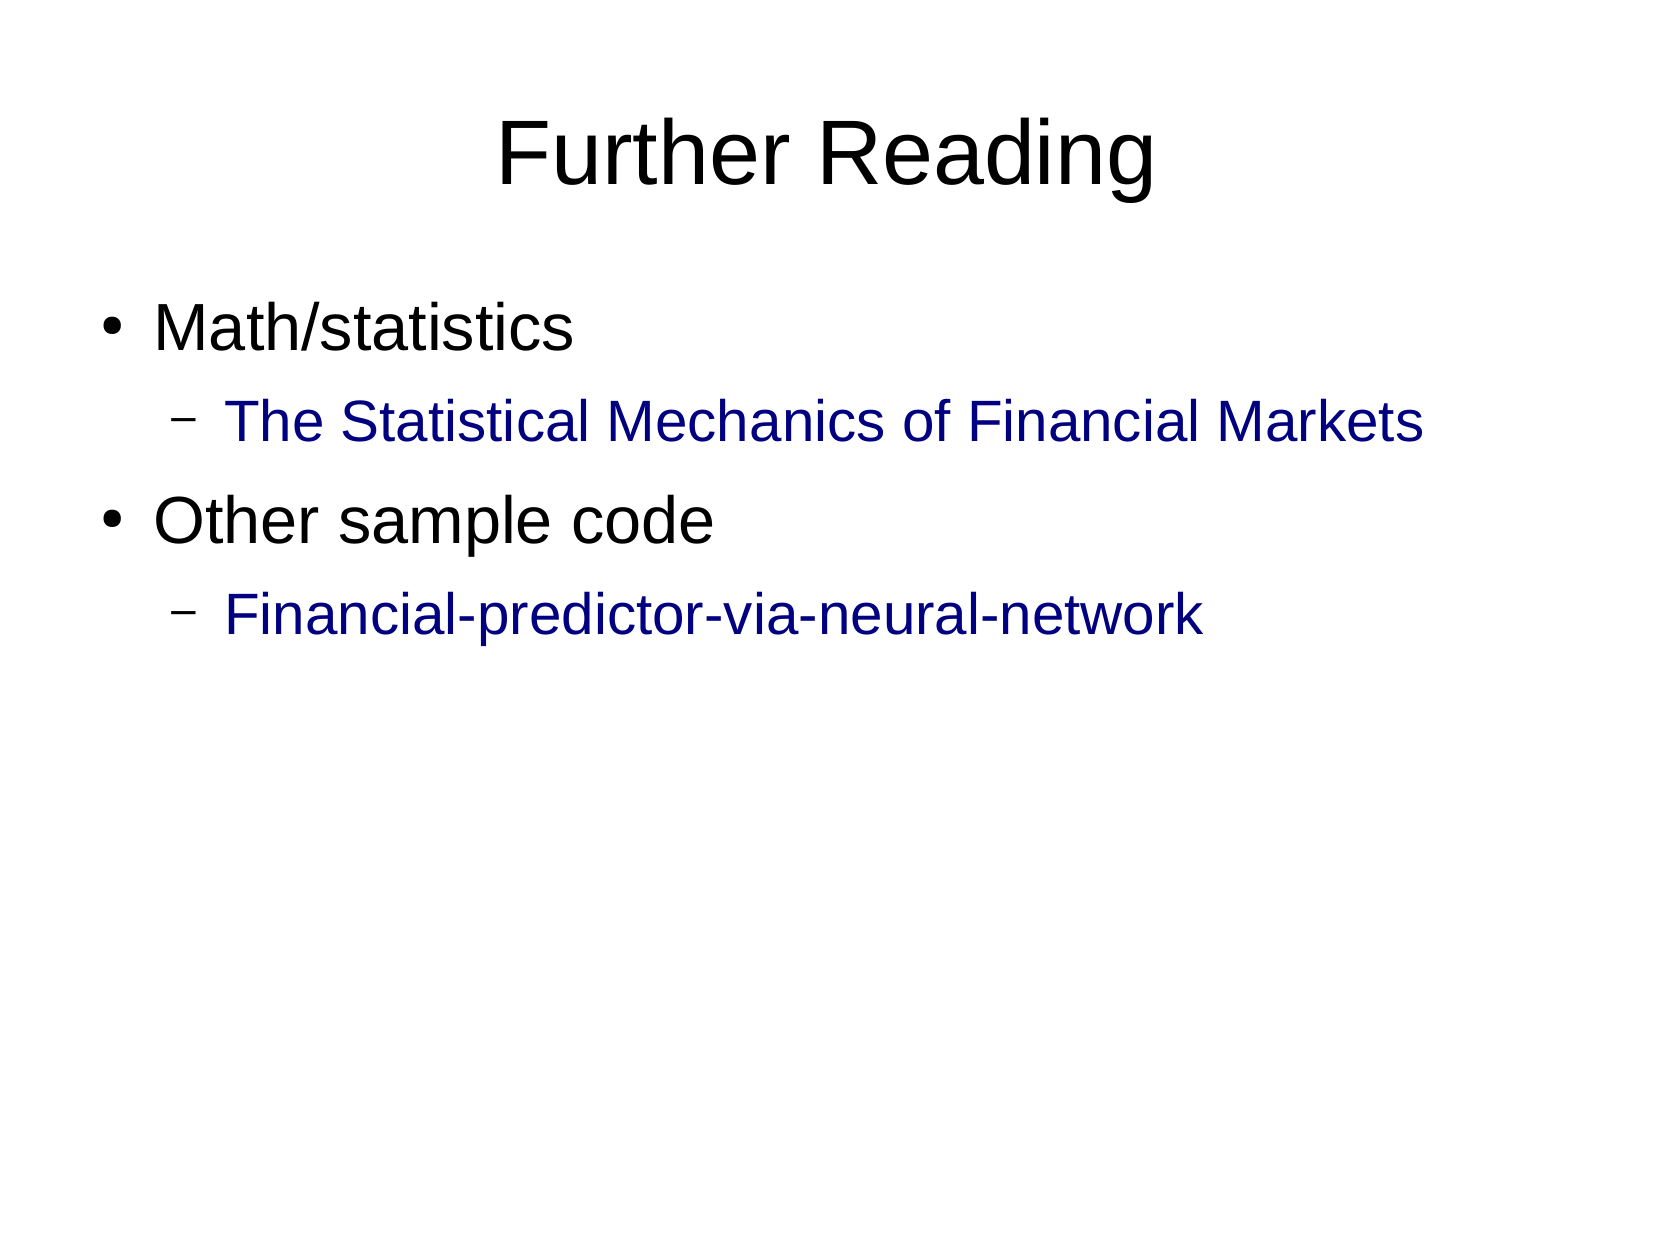

# Further Reading
Math/statistics
The Statistical Mechanics of Financial Markets
Other sample code
Financial-predictor-via-neural-network